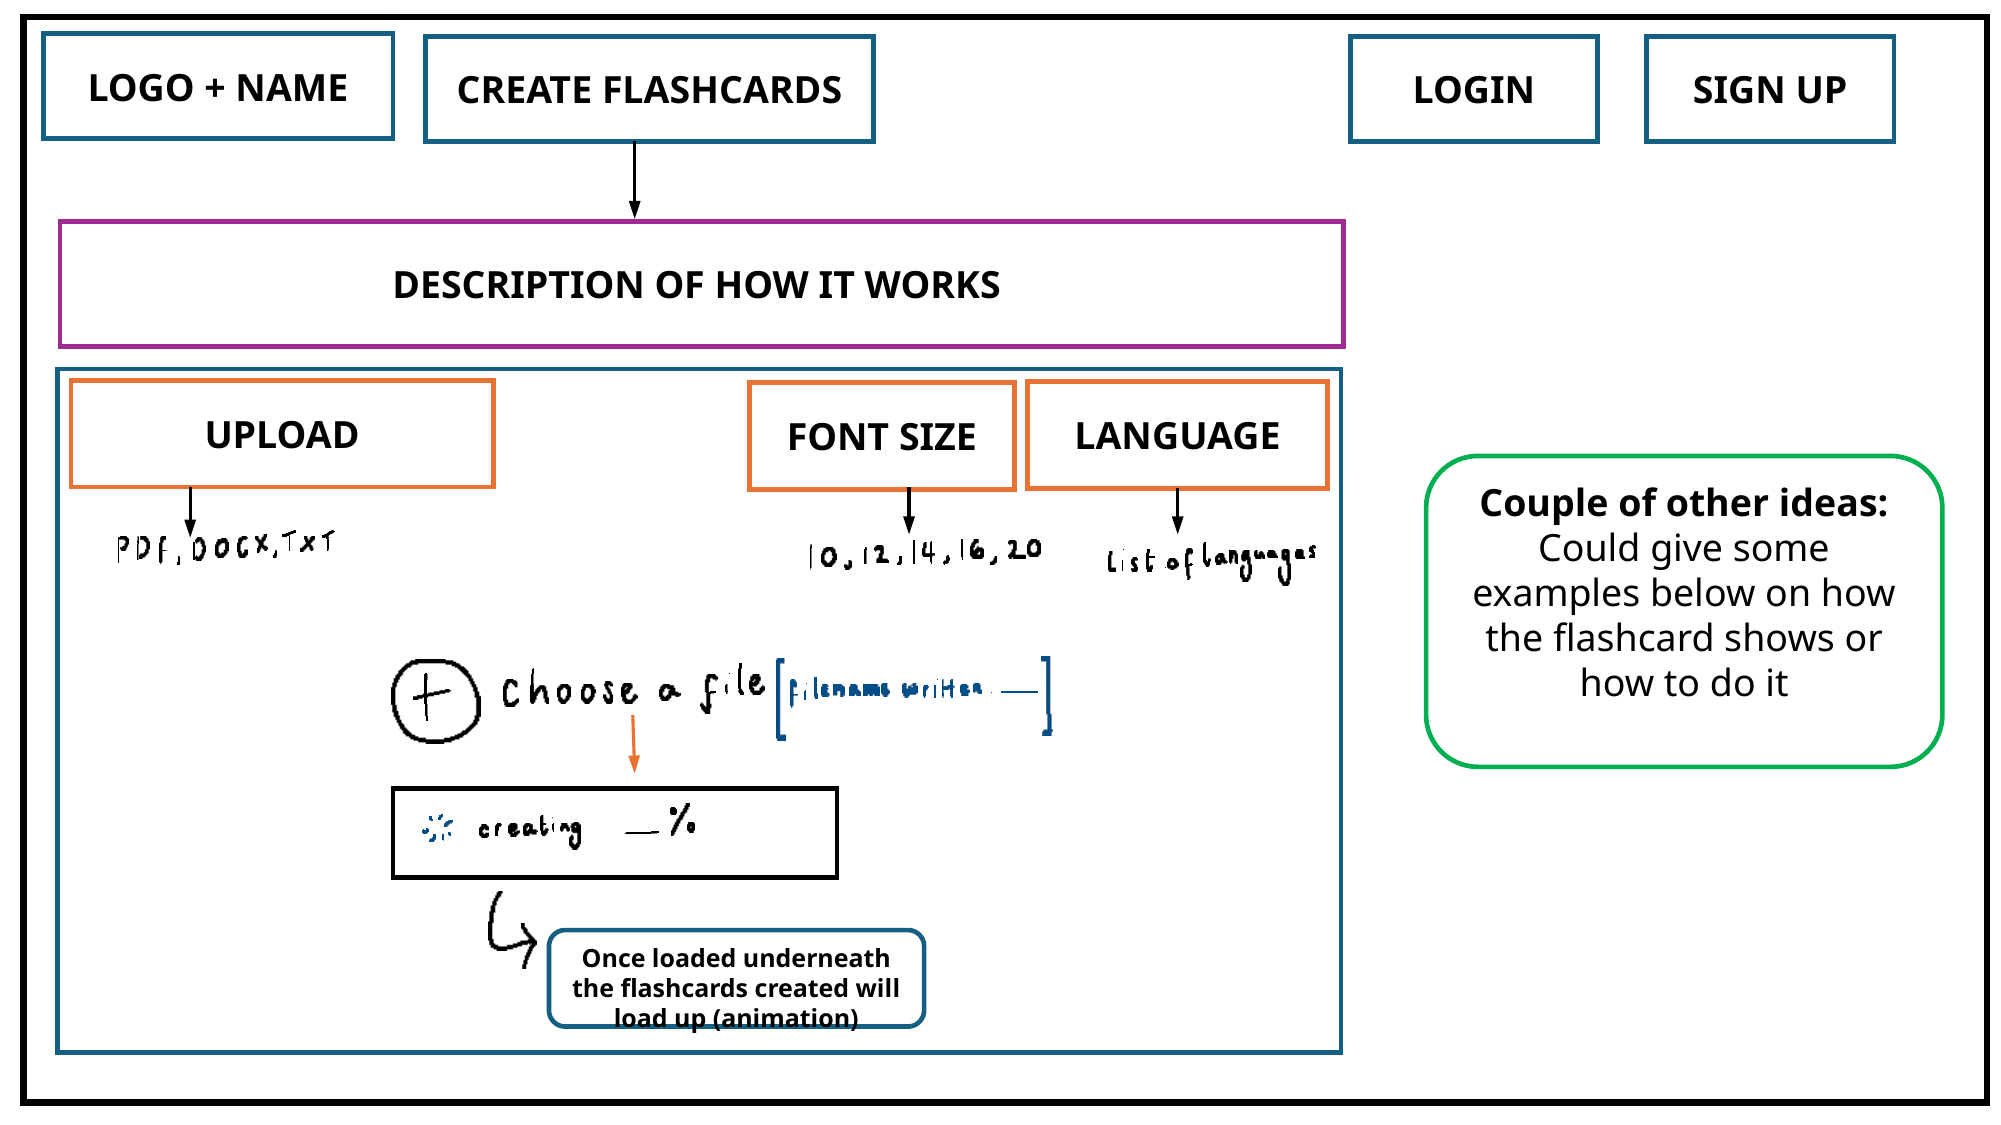

LOGO + NAME
CREATE FLASHCARDS
LOGIN
SIGN UP
DESCRIPTION OF HOW IT WORKS
UPLOAD
LANGUAGE
FONT SIZE
Couple of other ideas:
Could give some examples below on how the flashcard shows or how to do it
Once loaded underneath the flashcards created will load up (animation)